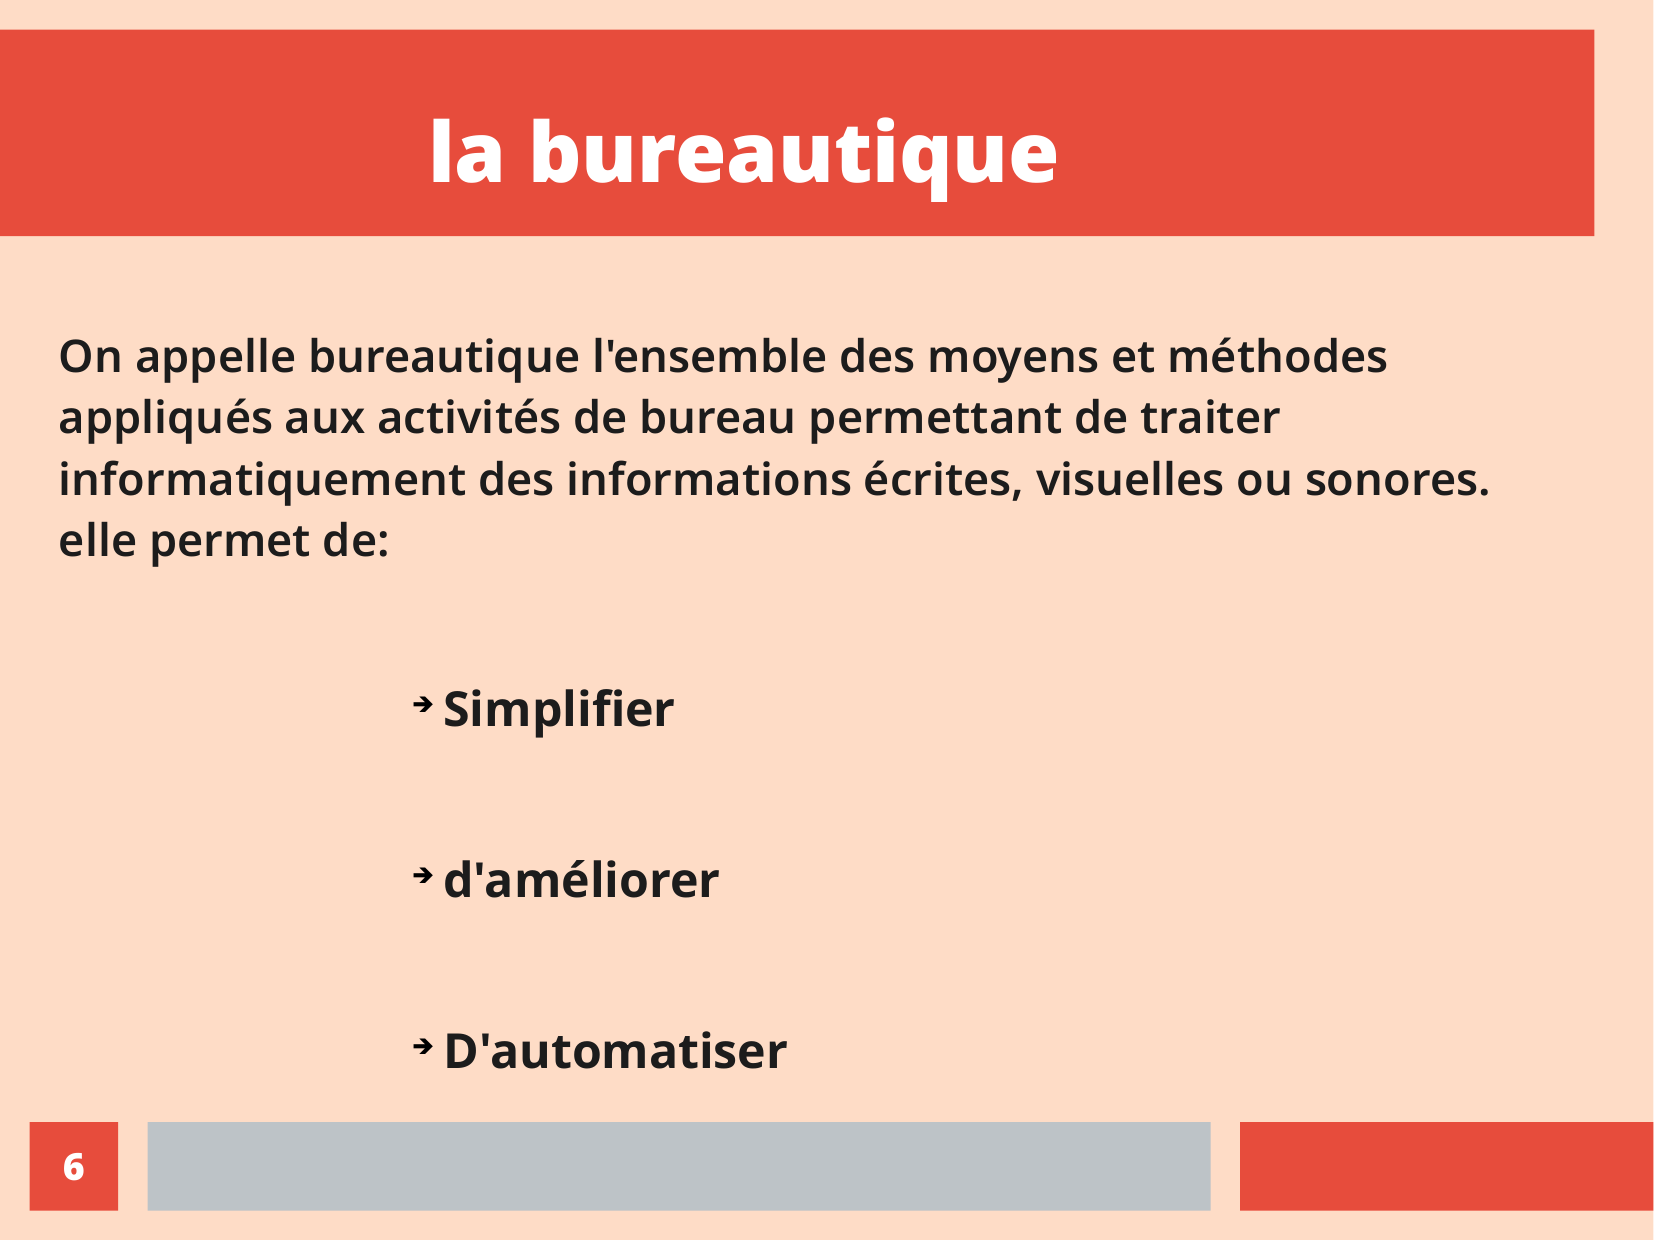

# la bureautique
On appelle bureautique l'ensemble des moyens et méthodes appliqués aux activités de bureau permettant de traiter informatiquement des informations écrites, visuelles ou sonores. elle permet de:
 Simplifier
 d'améliorer
 D'automatiser
6